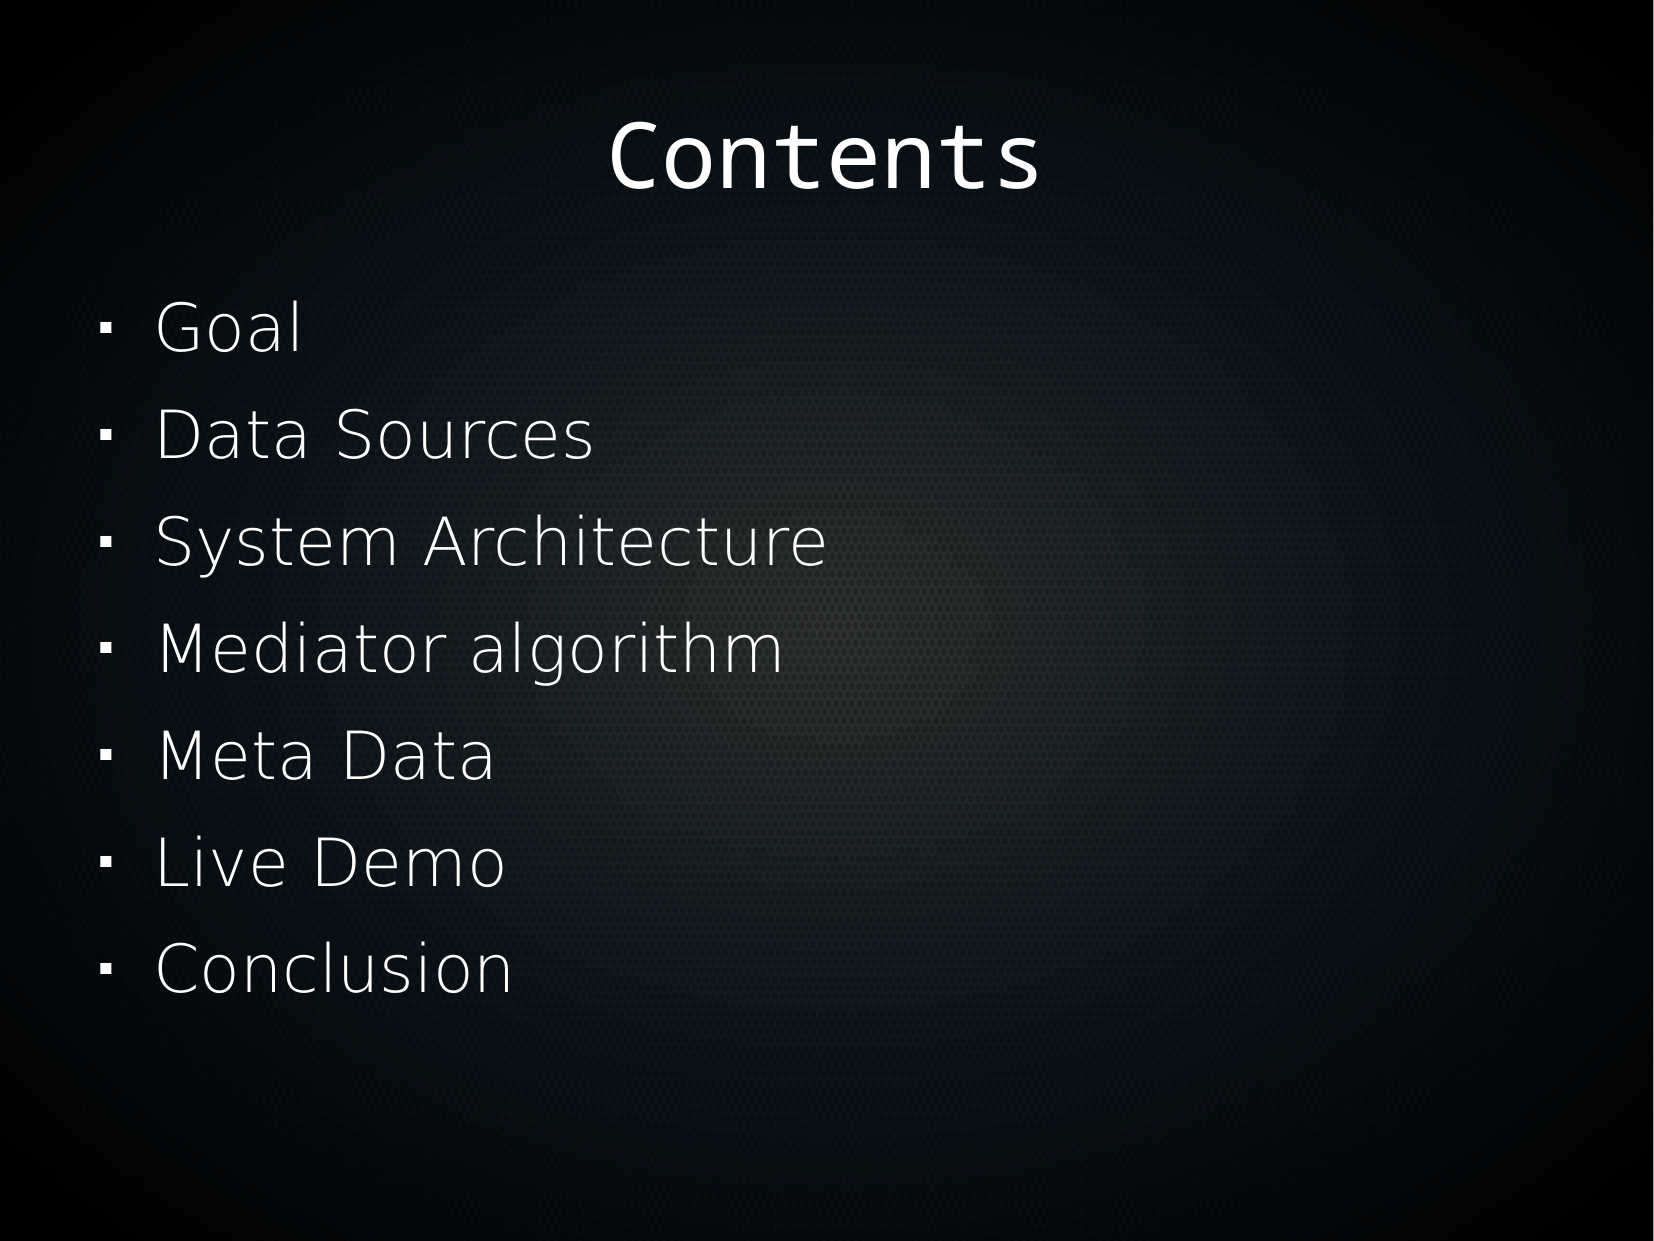

Contents
# Goal
Data Sources
System Architecture
Mediator algorithm
Meta Data
Live Demo
Conclusion